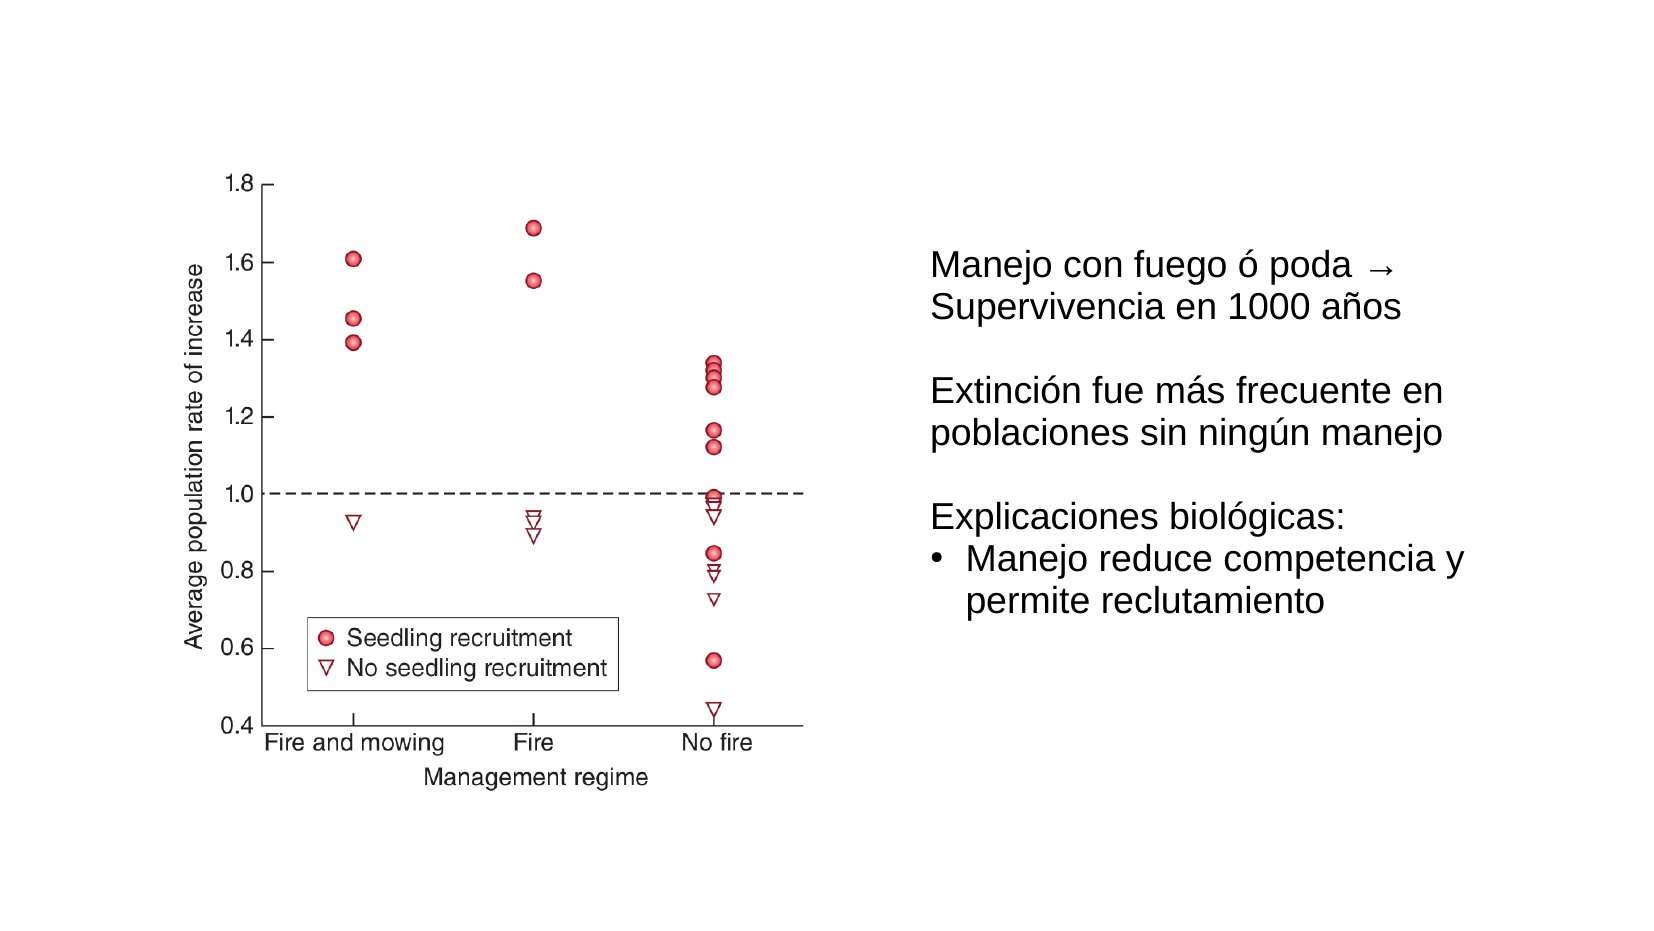

Manejo con fuego ó poda → Supervivencia en 1000 años
Extinción fue más frecuente en poblaciones sin ningún manejo
Explicaciones biológicas:
Manejo reduce competencia y permite reclutamiento